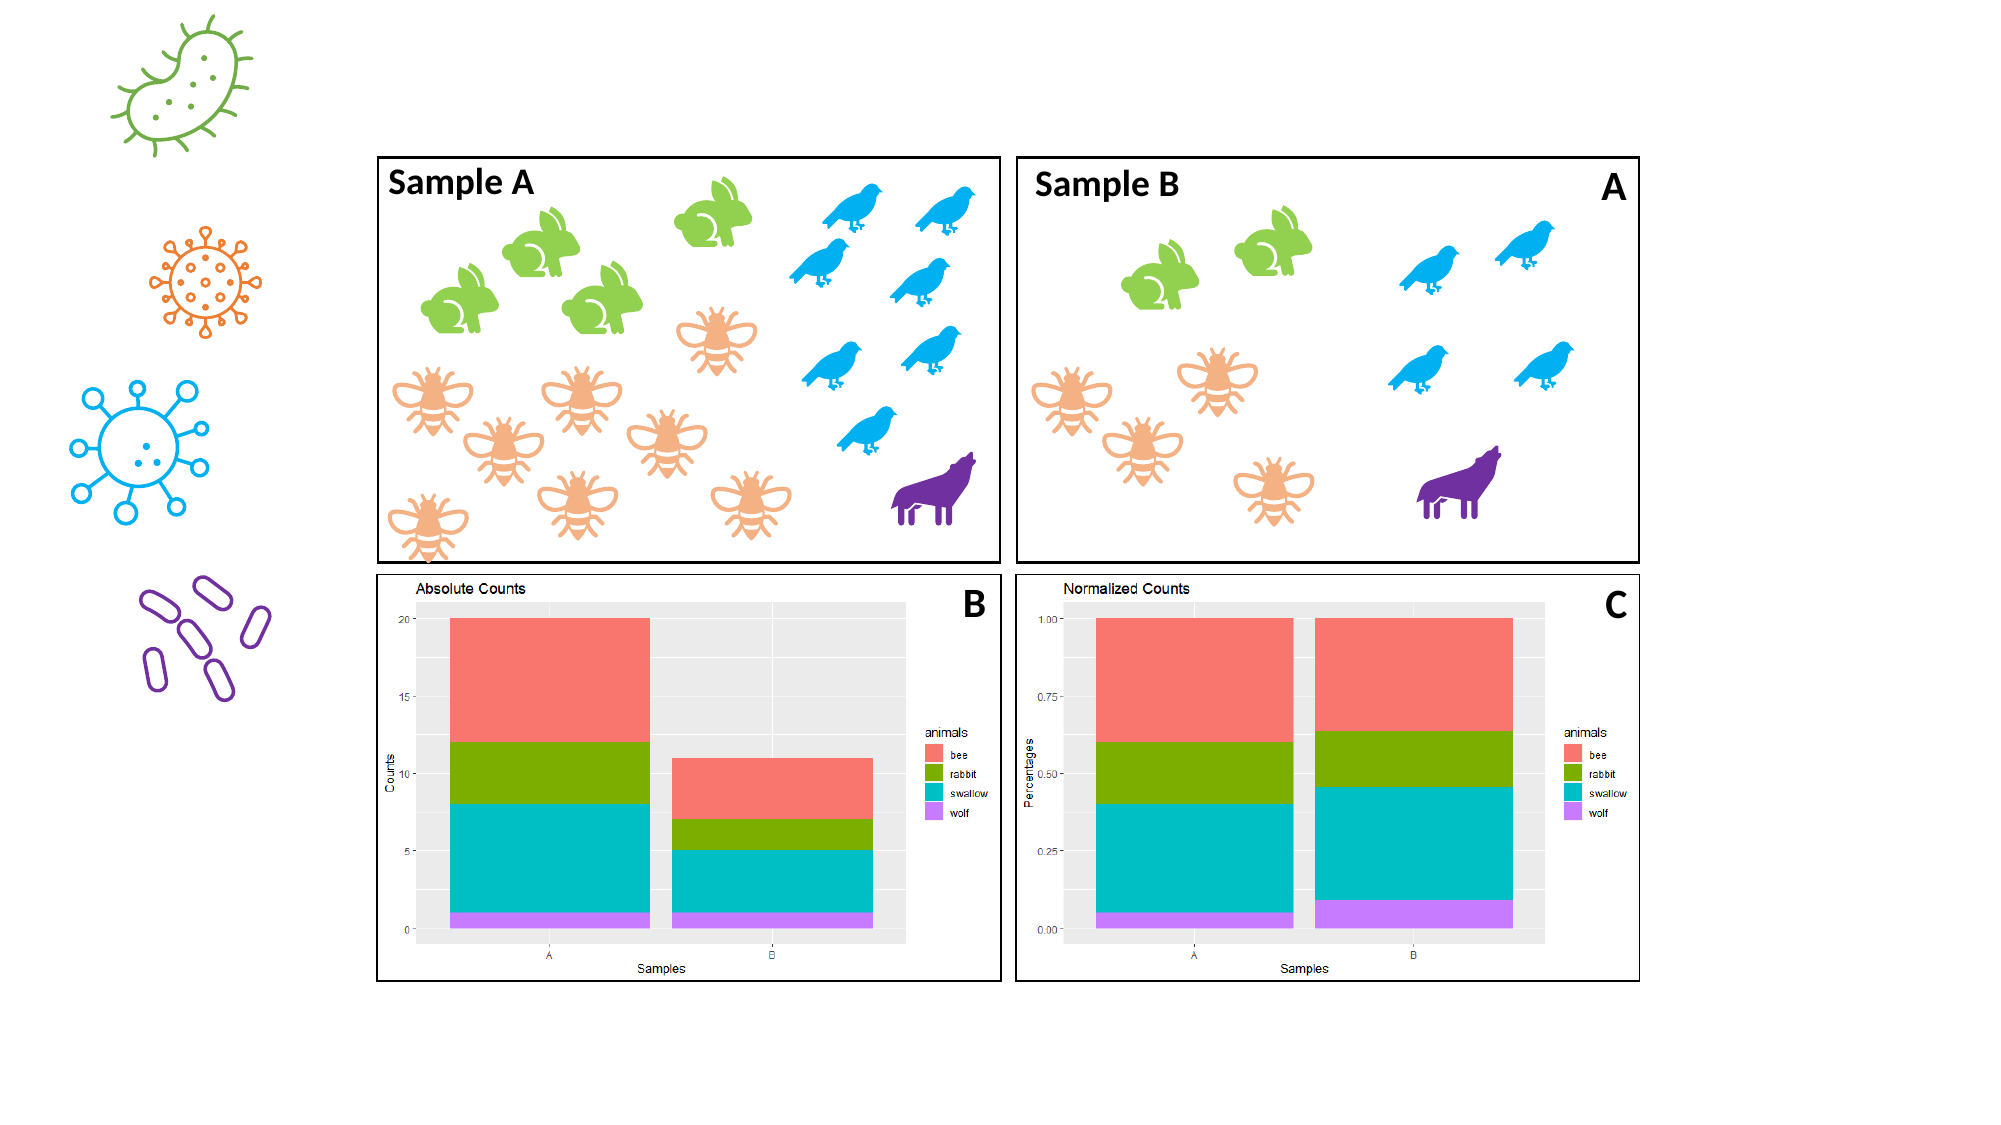

Sample A
Sample B
A
B
C